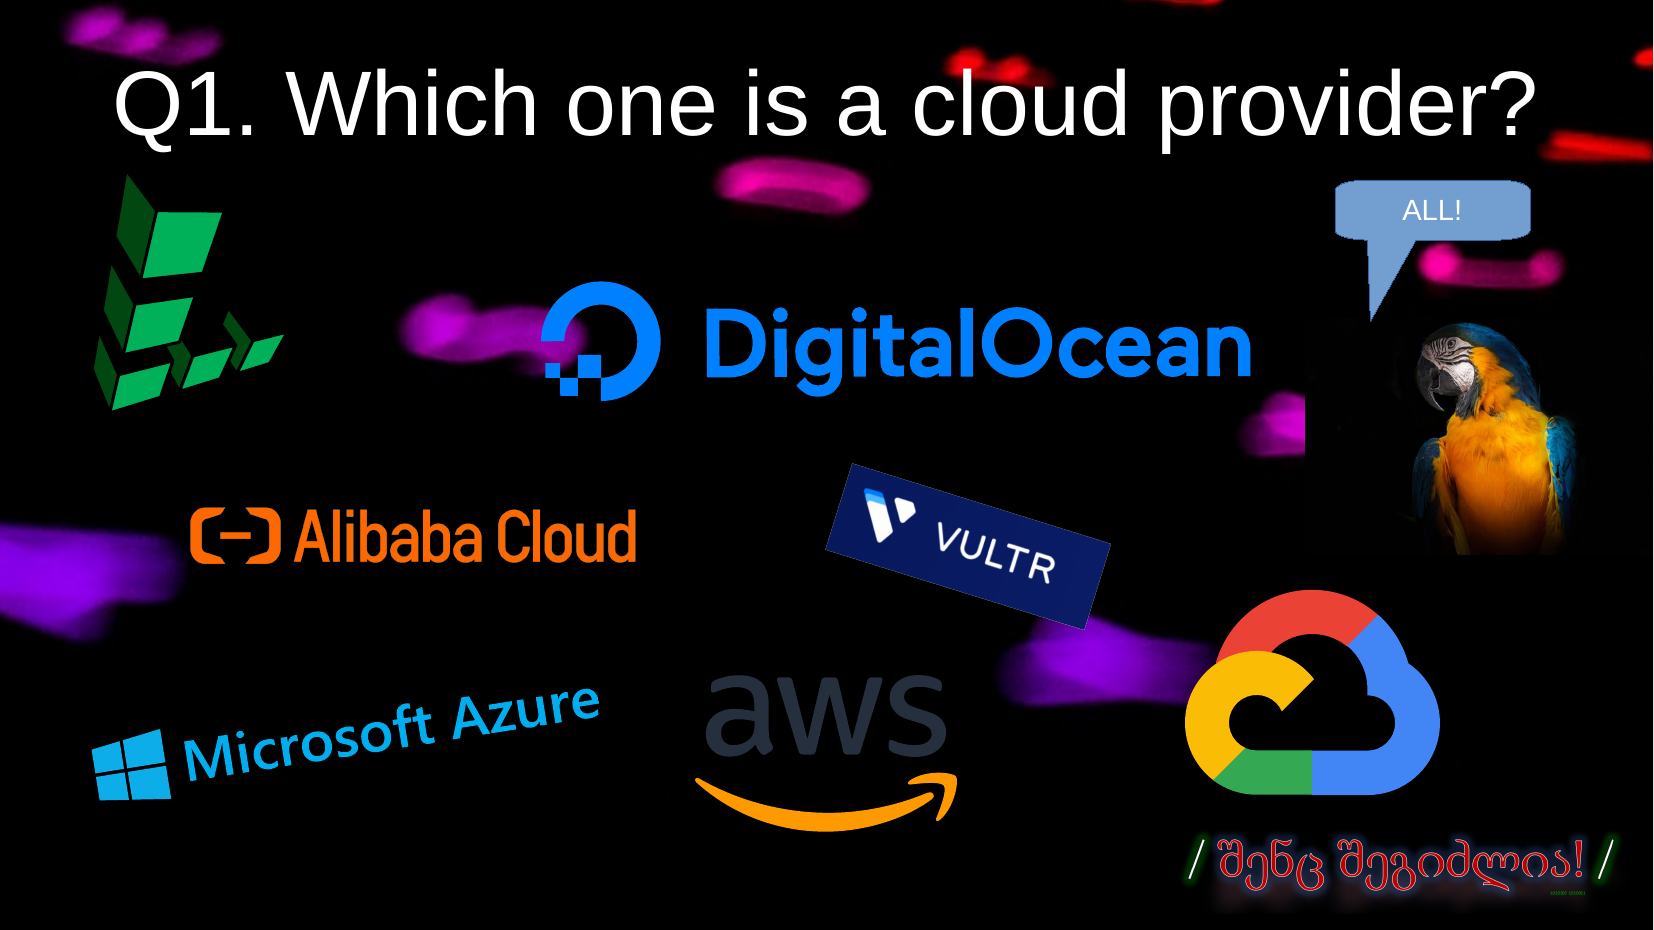

# Q1. Which one is a cloud provider?
ALL!